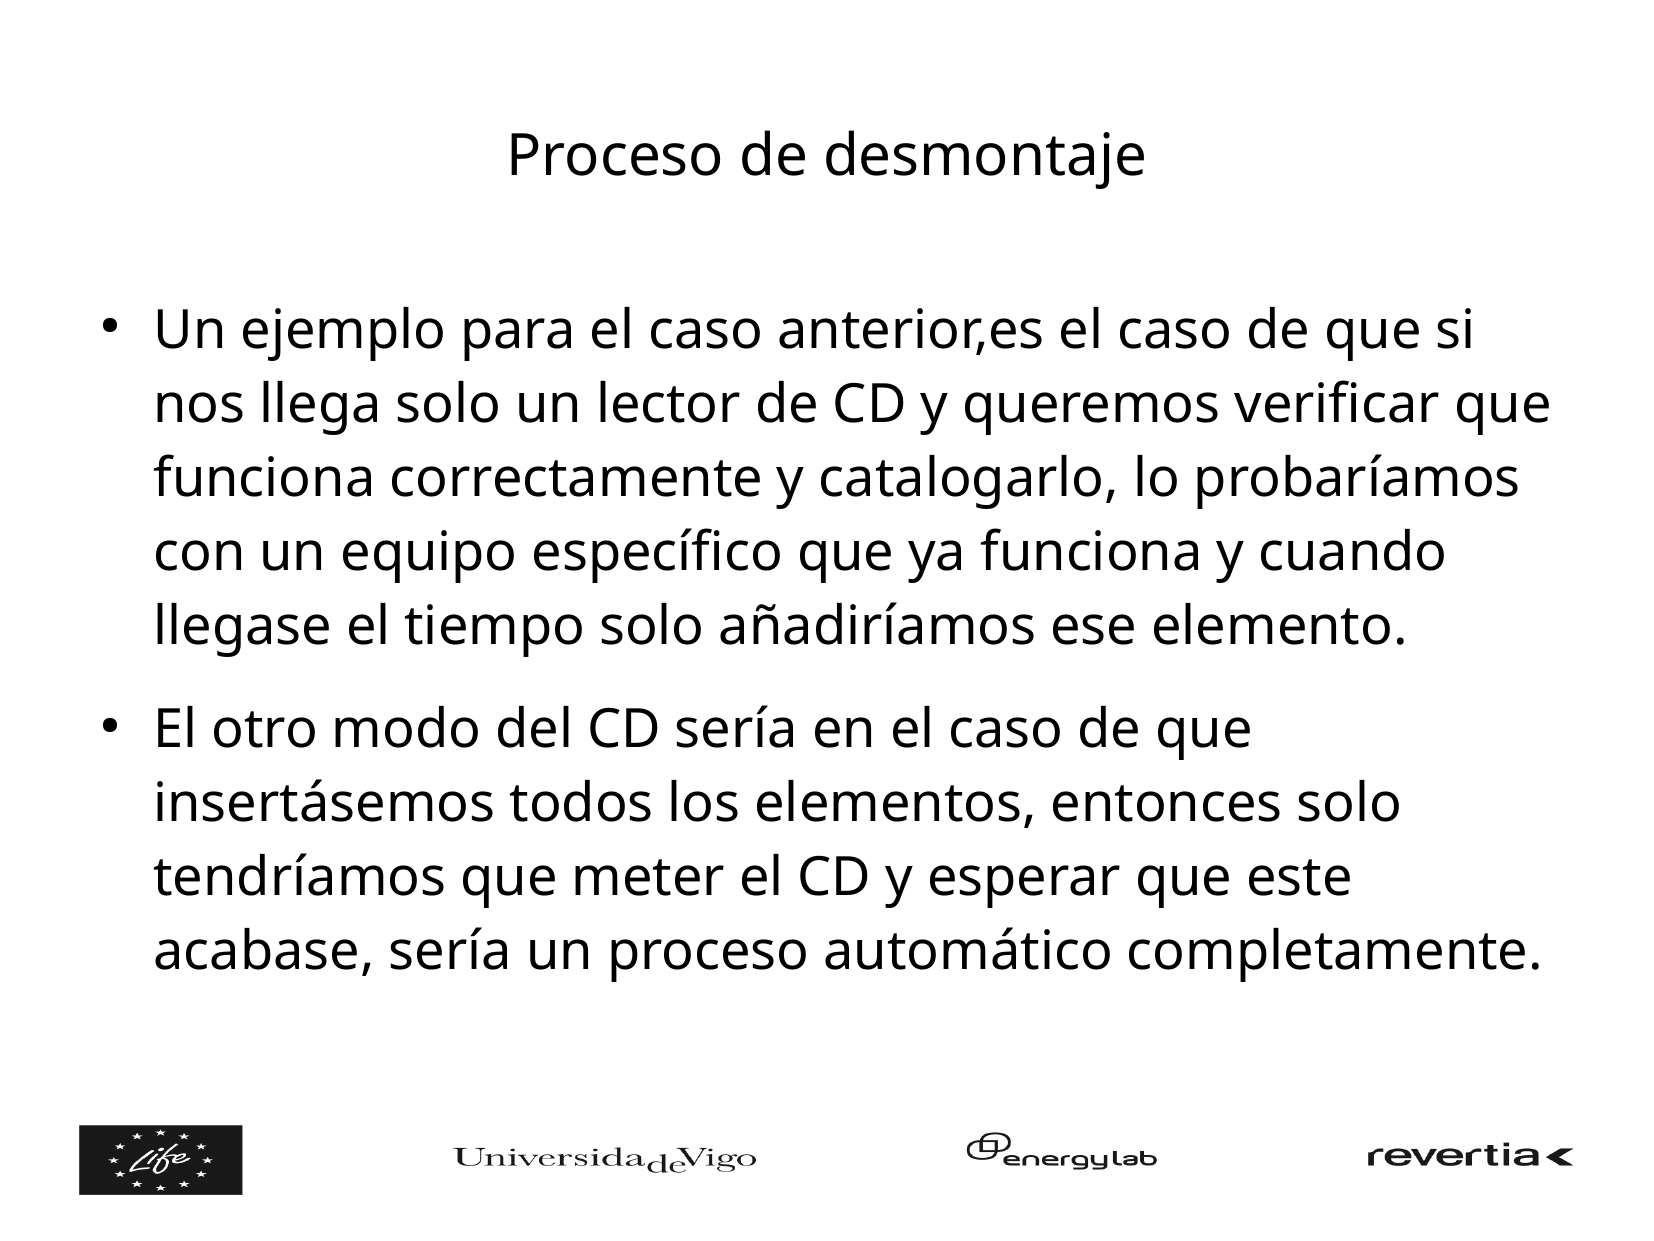

# Proceso de desmontaje
Un ejemplo para el caso anterior,es el caso de que si nos llega solo un lector de CD y queremos verificar que funciona correctamente y catalogarlo, lo probaríamos con un equipo específico que ya funciona y cuando llegase el tiempo solo añadiríamos ese elemento.
El otro modo del CD sería en el caso de que insertásemos todos los elementos, entonces solo tendríamos que meter el CD y esperar que este acabase, sería un proceso automático completamente.